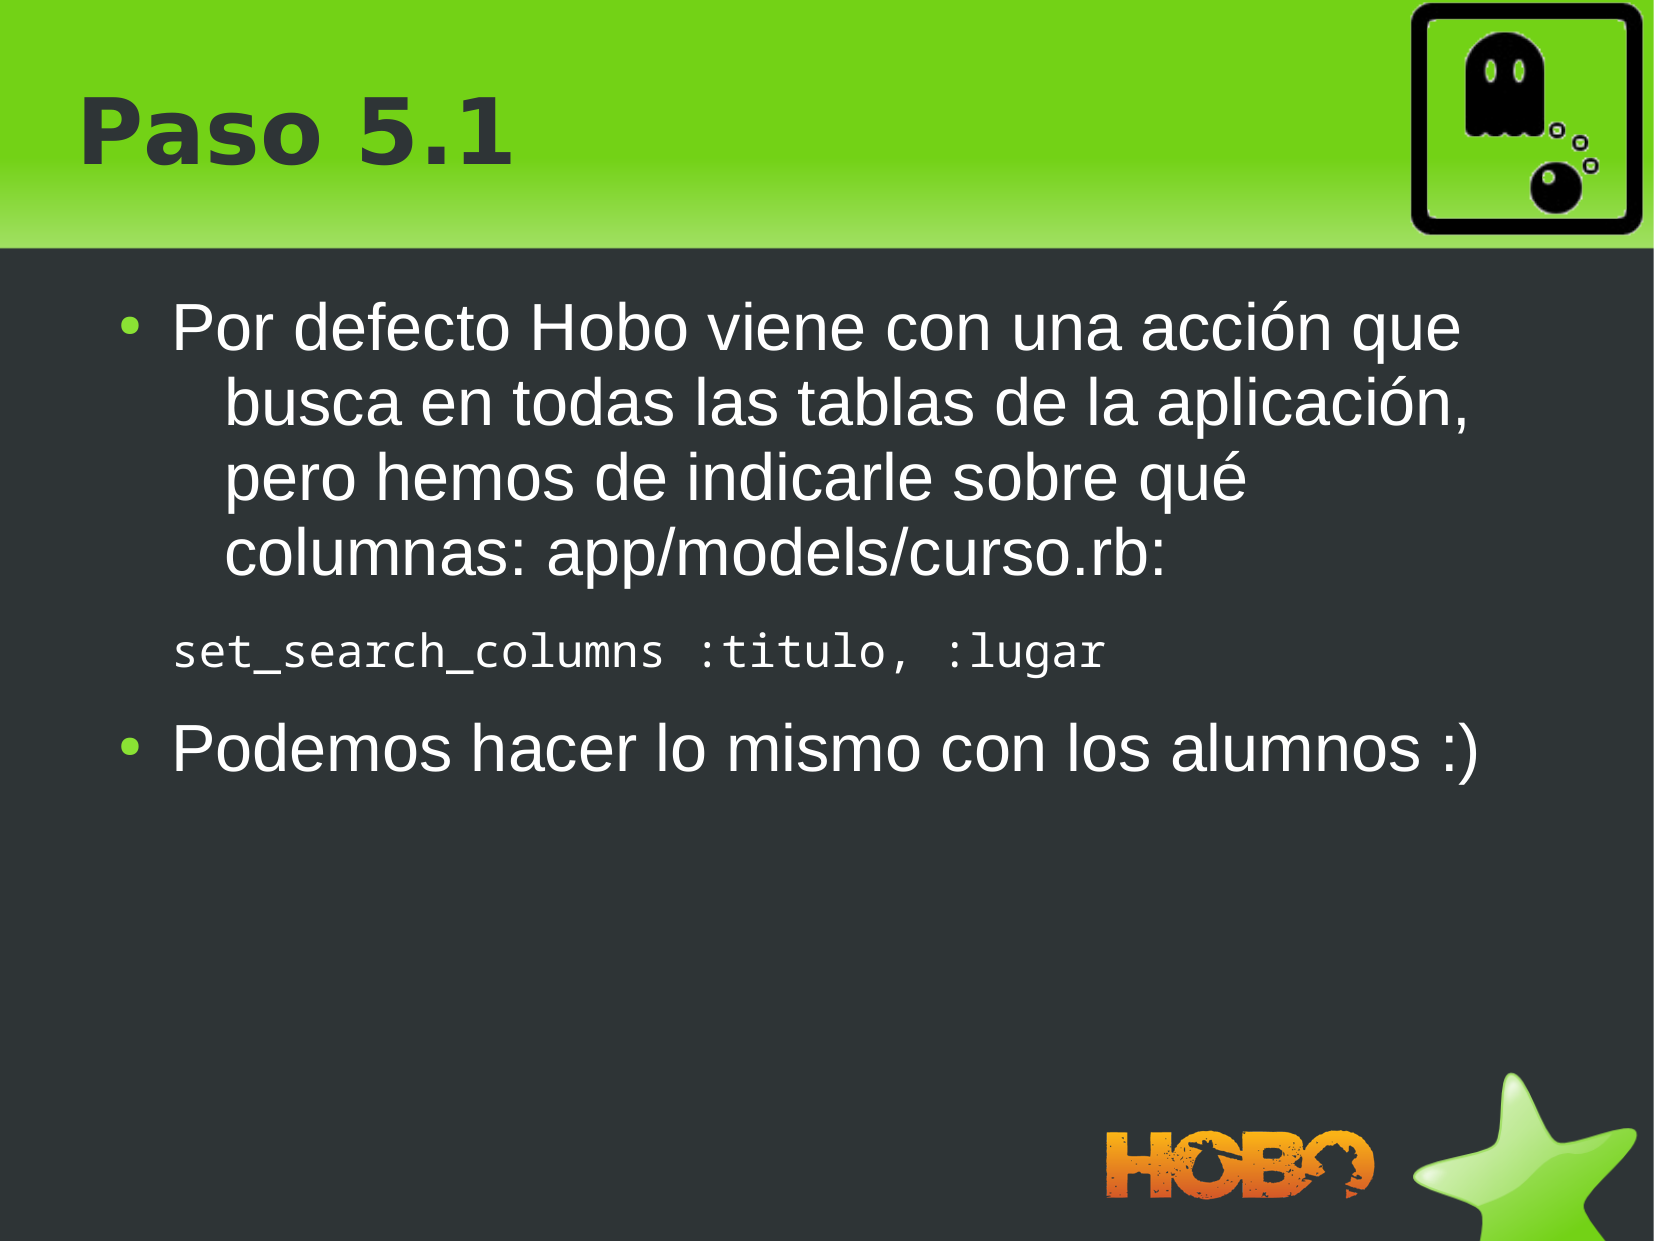

# Paso 5.1
Por defecto Hobo viene con una acción que busca en todas las tablas de la aplicación, pero hemos de indicarle sobre qué columnas: app/models/curso.rb:
set_search_columns :titulo, :lugar
Podemos hacer lo mismo con los alumnos :)